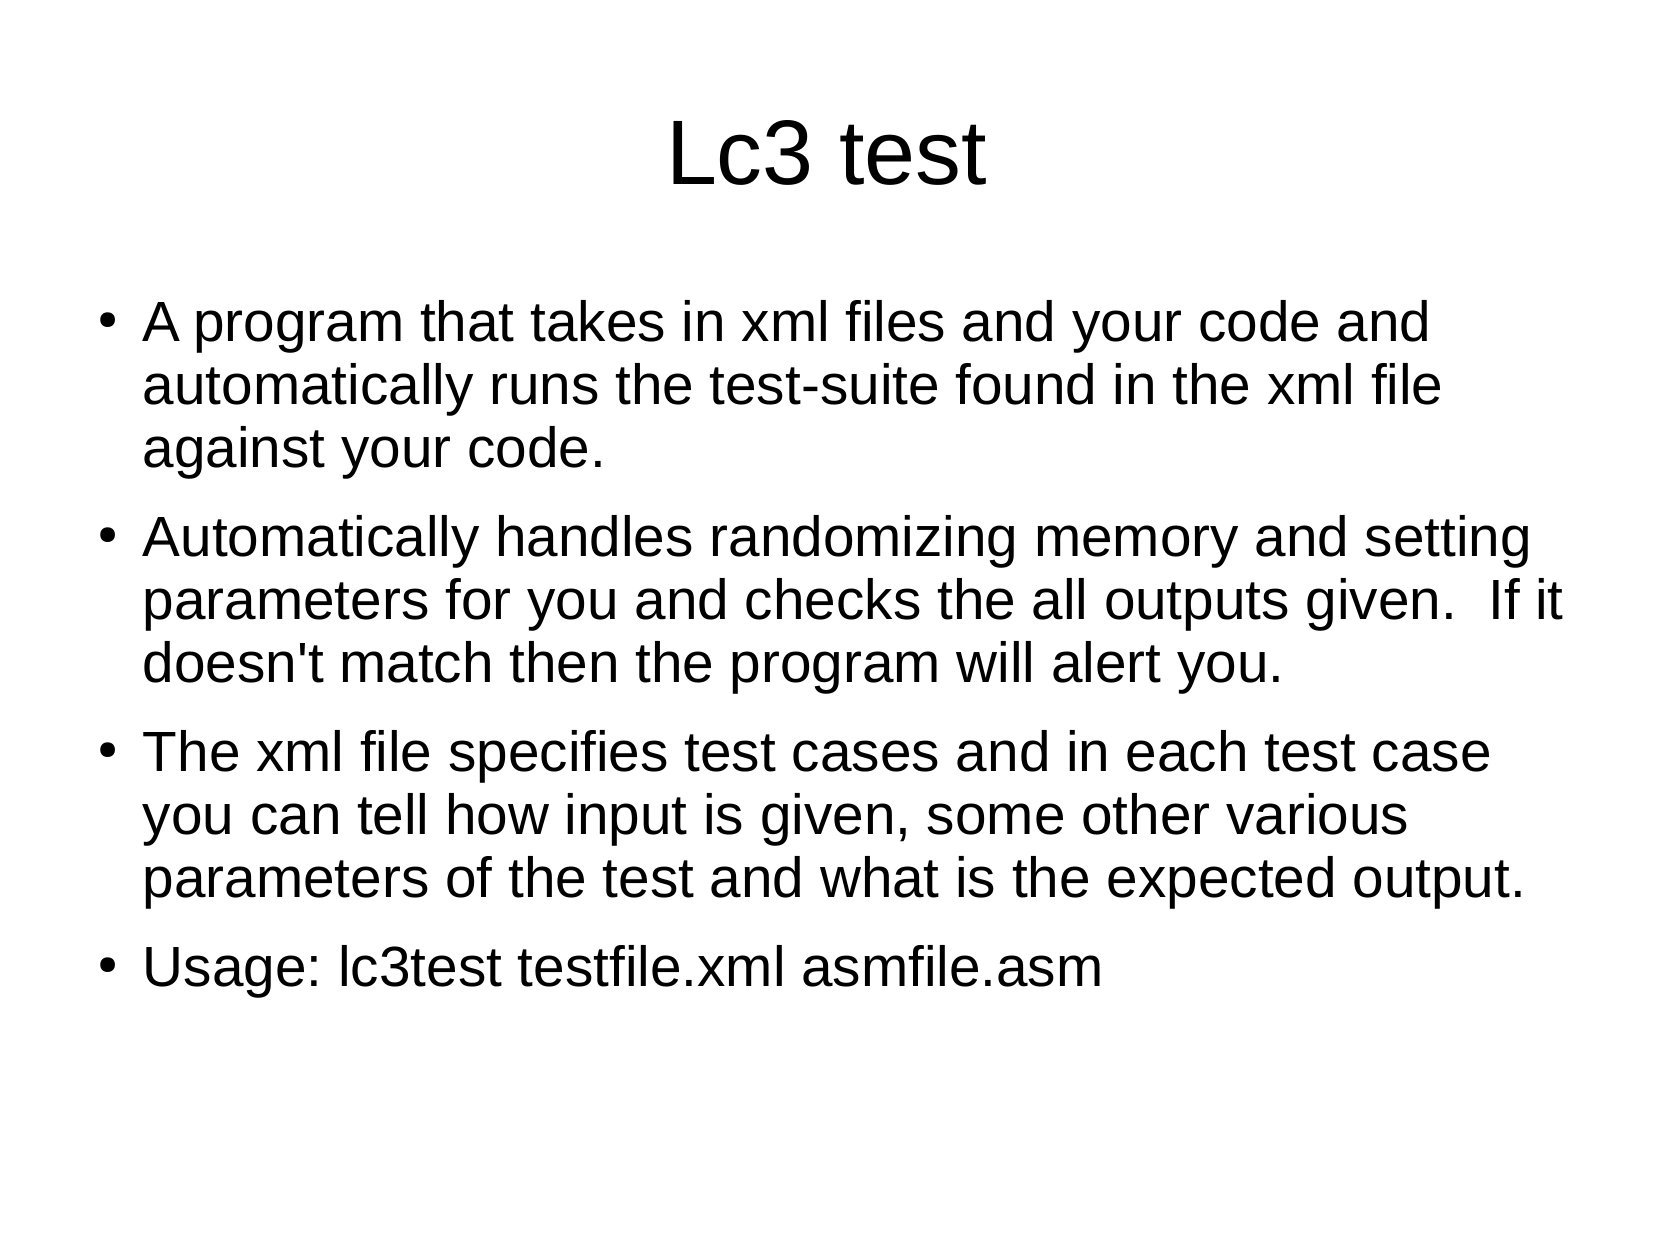

# Lc3 test
A program that takes in xml files and your code and automatically runs the test-suite found in the xml file against your code.
Automatically handles randomizing memory and setting parameters for you and checks the all outputs given. If it doesn't match then the program will alert you.
The xml file specifies test cases and in each test case you can tell how input is given, some other various parameters of the test and what is the expected output.
Usage: lc3test testfile.xml asmfile.asm